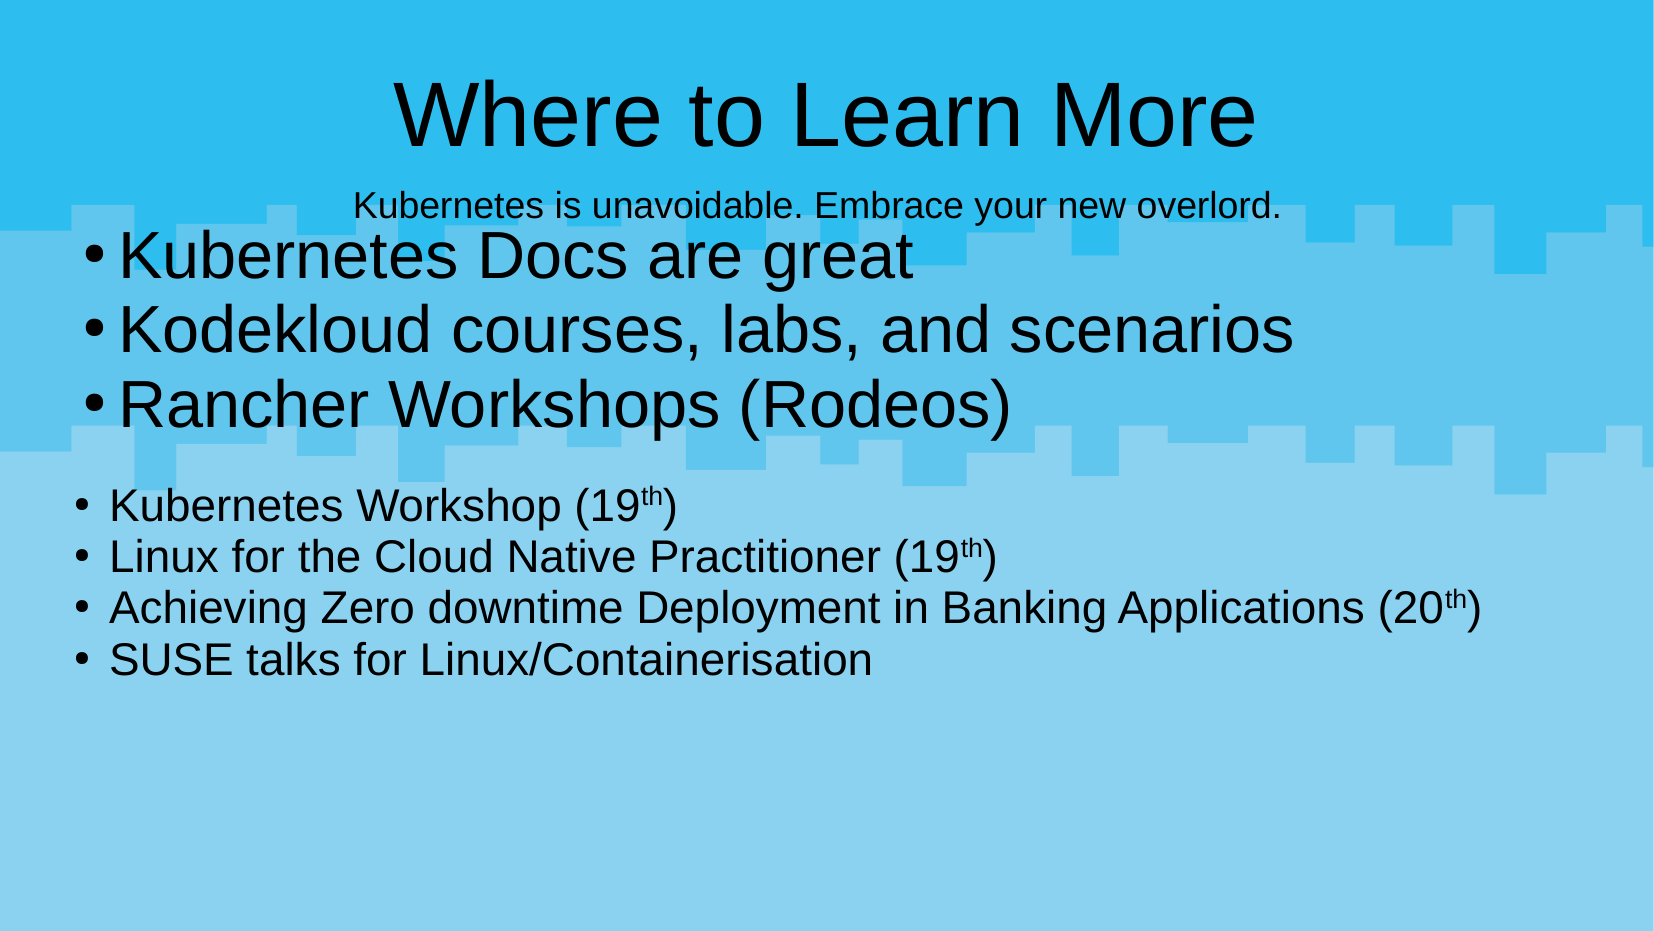

# Where to Learn More
Kubernetes is unavoidable. Embrace your new overlord.
Kubernetes Docs are great
Kodekloud courses, labs, and scenarios
Rancher Workshops (Rodeos)
Kubernetes Workshop (19th)
Linux for the Cloud Native Practitioner (19th)
Achieving Zero downtime Deployment in Banking Applications (20th)
SUSE talks for Linux/Containerisation